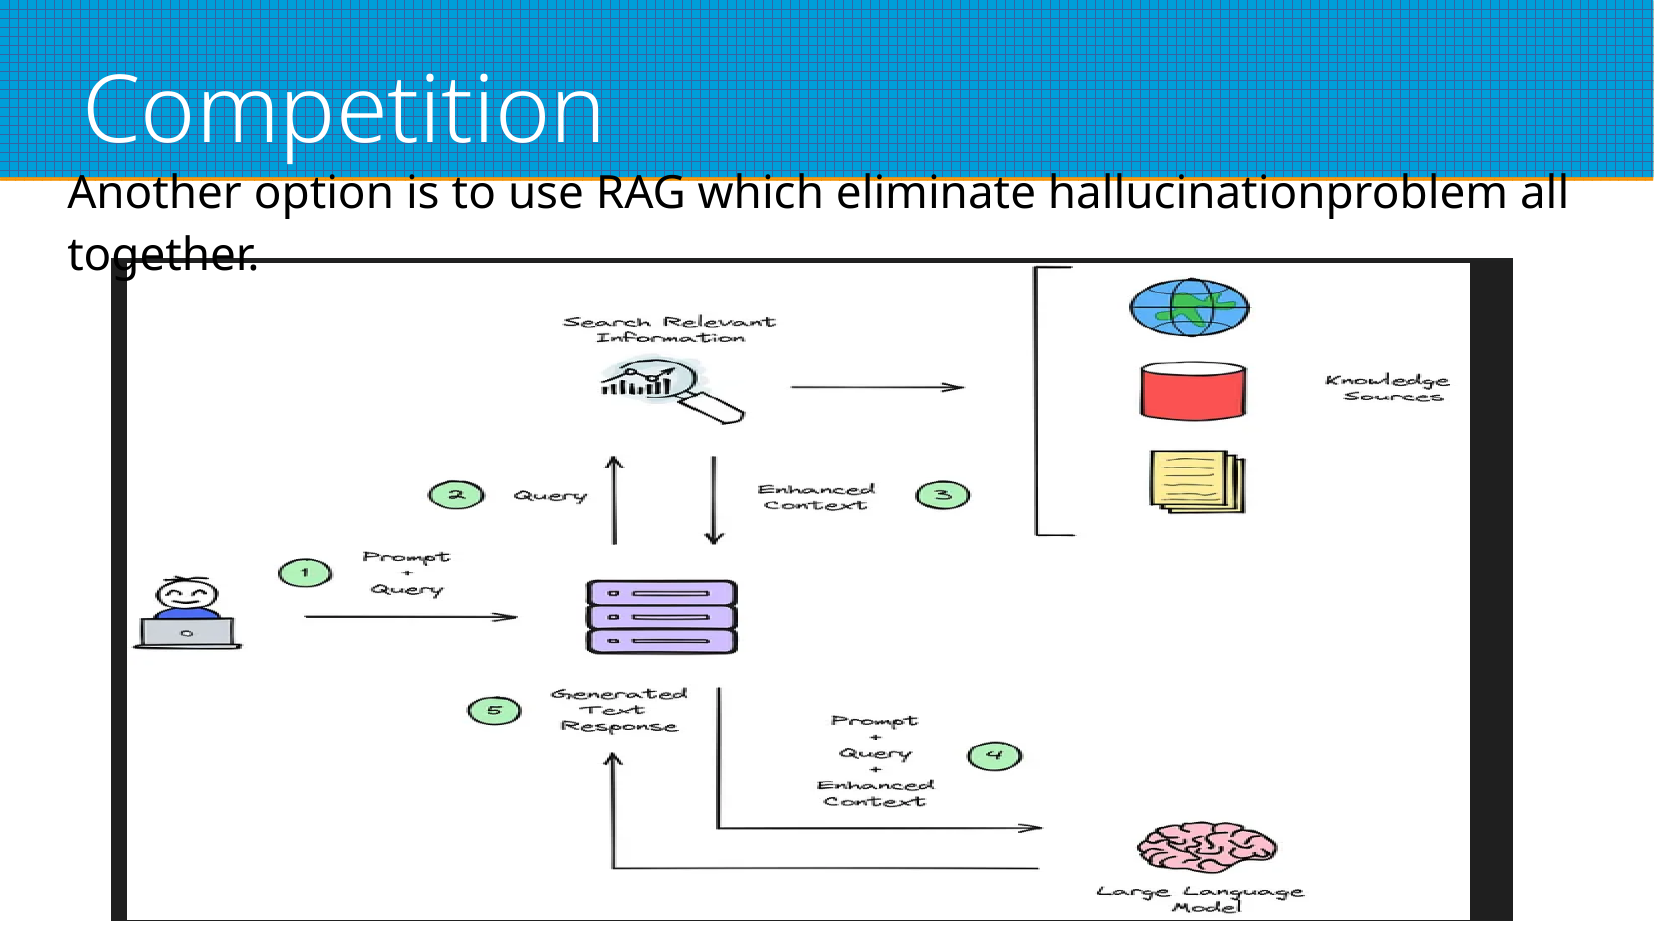

# Competition
Another option is to use RAG which eliminate hallucinationproblem all together.